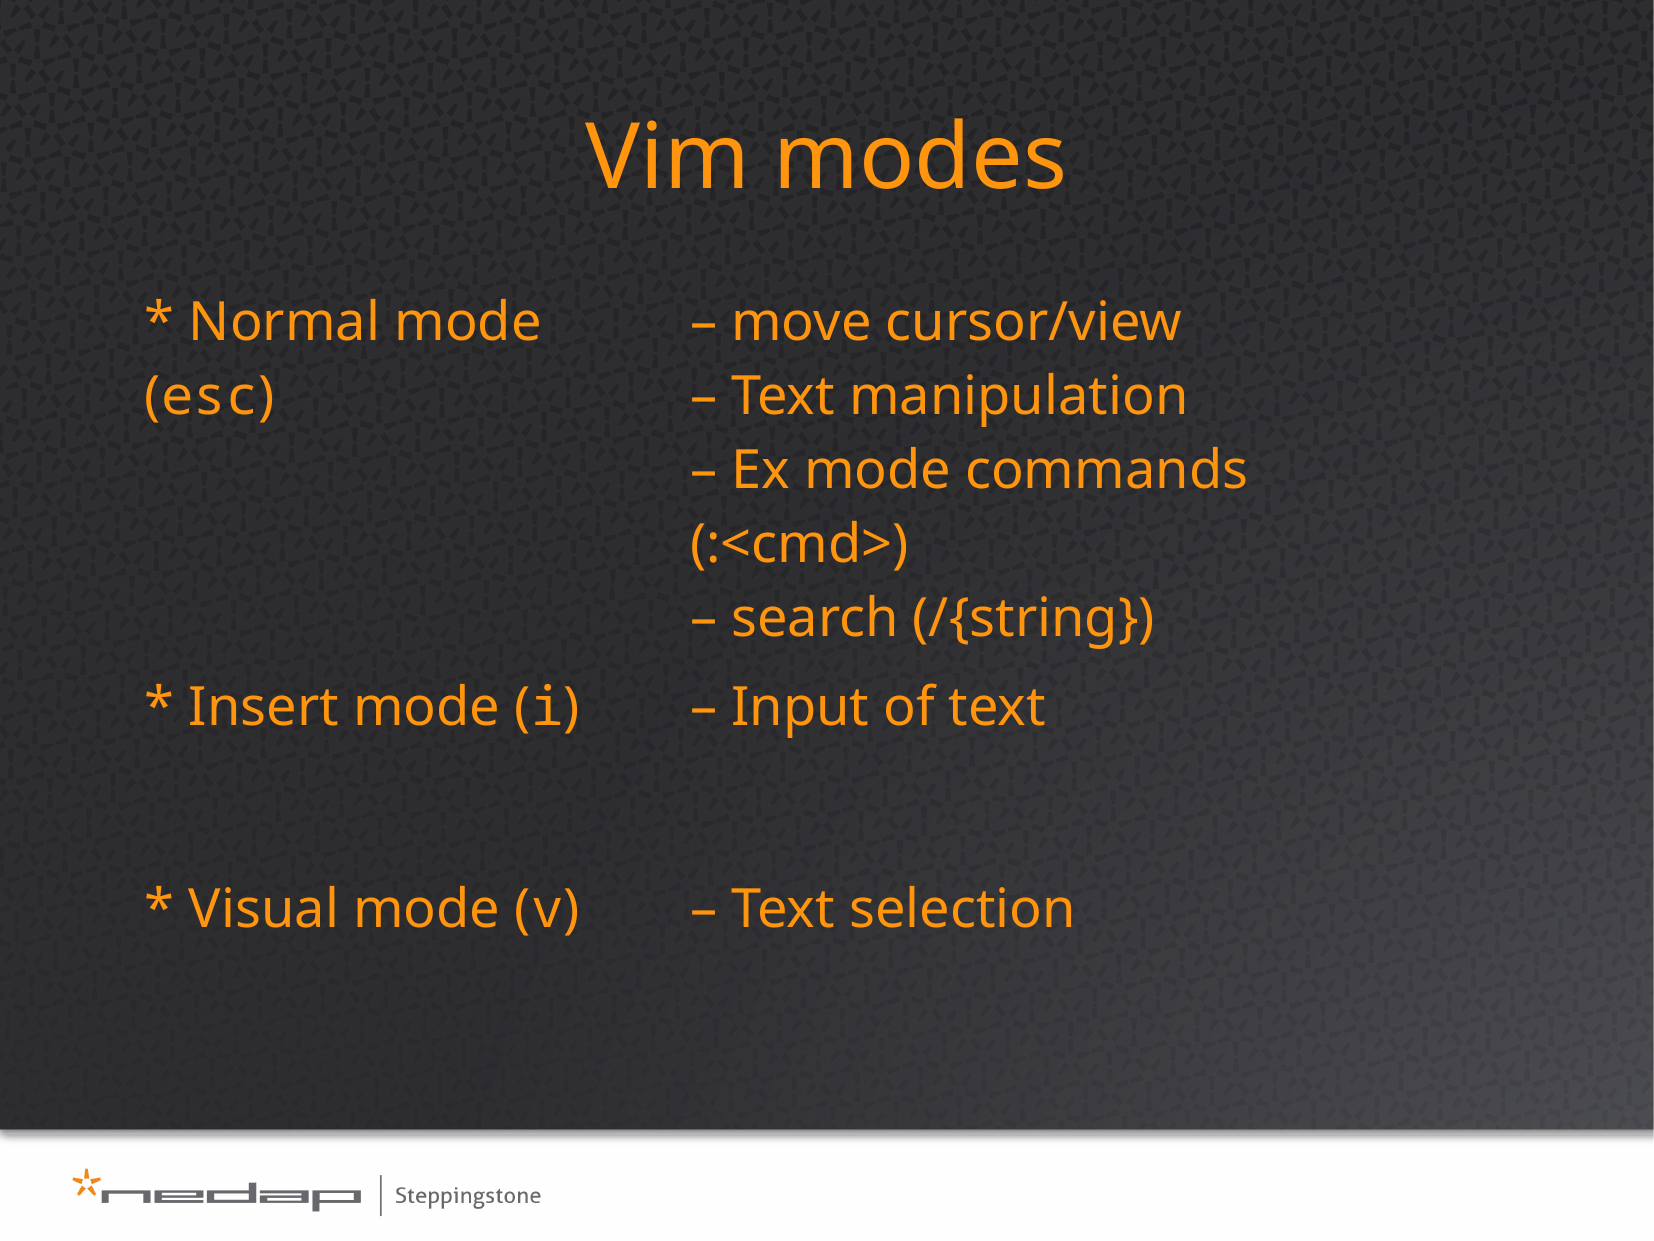

# Vim modes
| \* Normal mode (esc) | – move cursor/view – Text manipulation – Ex mode commands (:<cmd>) – search (/{string}) |
| --- | --- |
| \* Insert mode (i) | – Input of text |
| \* Visual mode (v) | – Text selection |